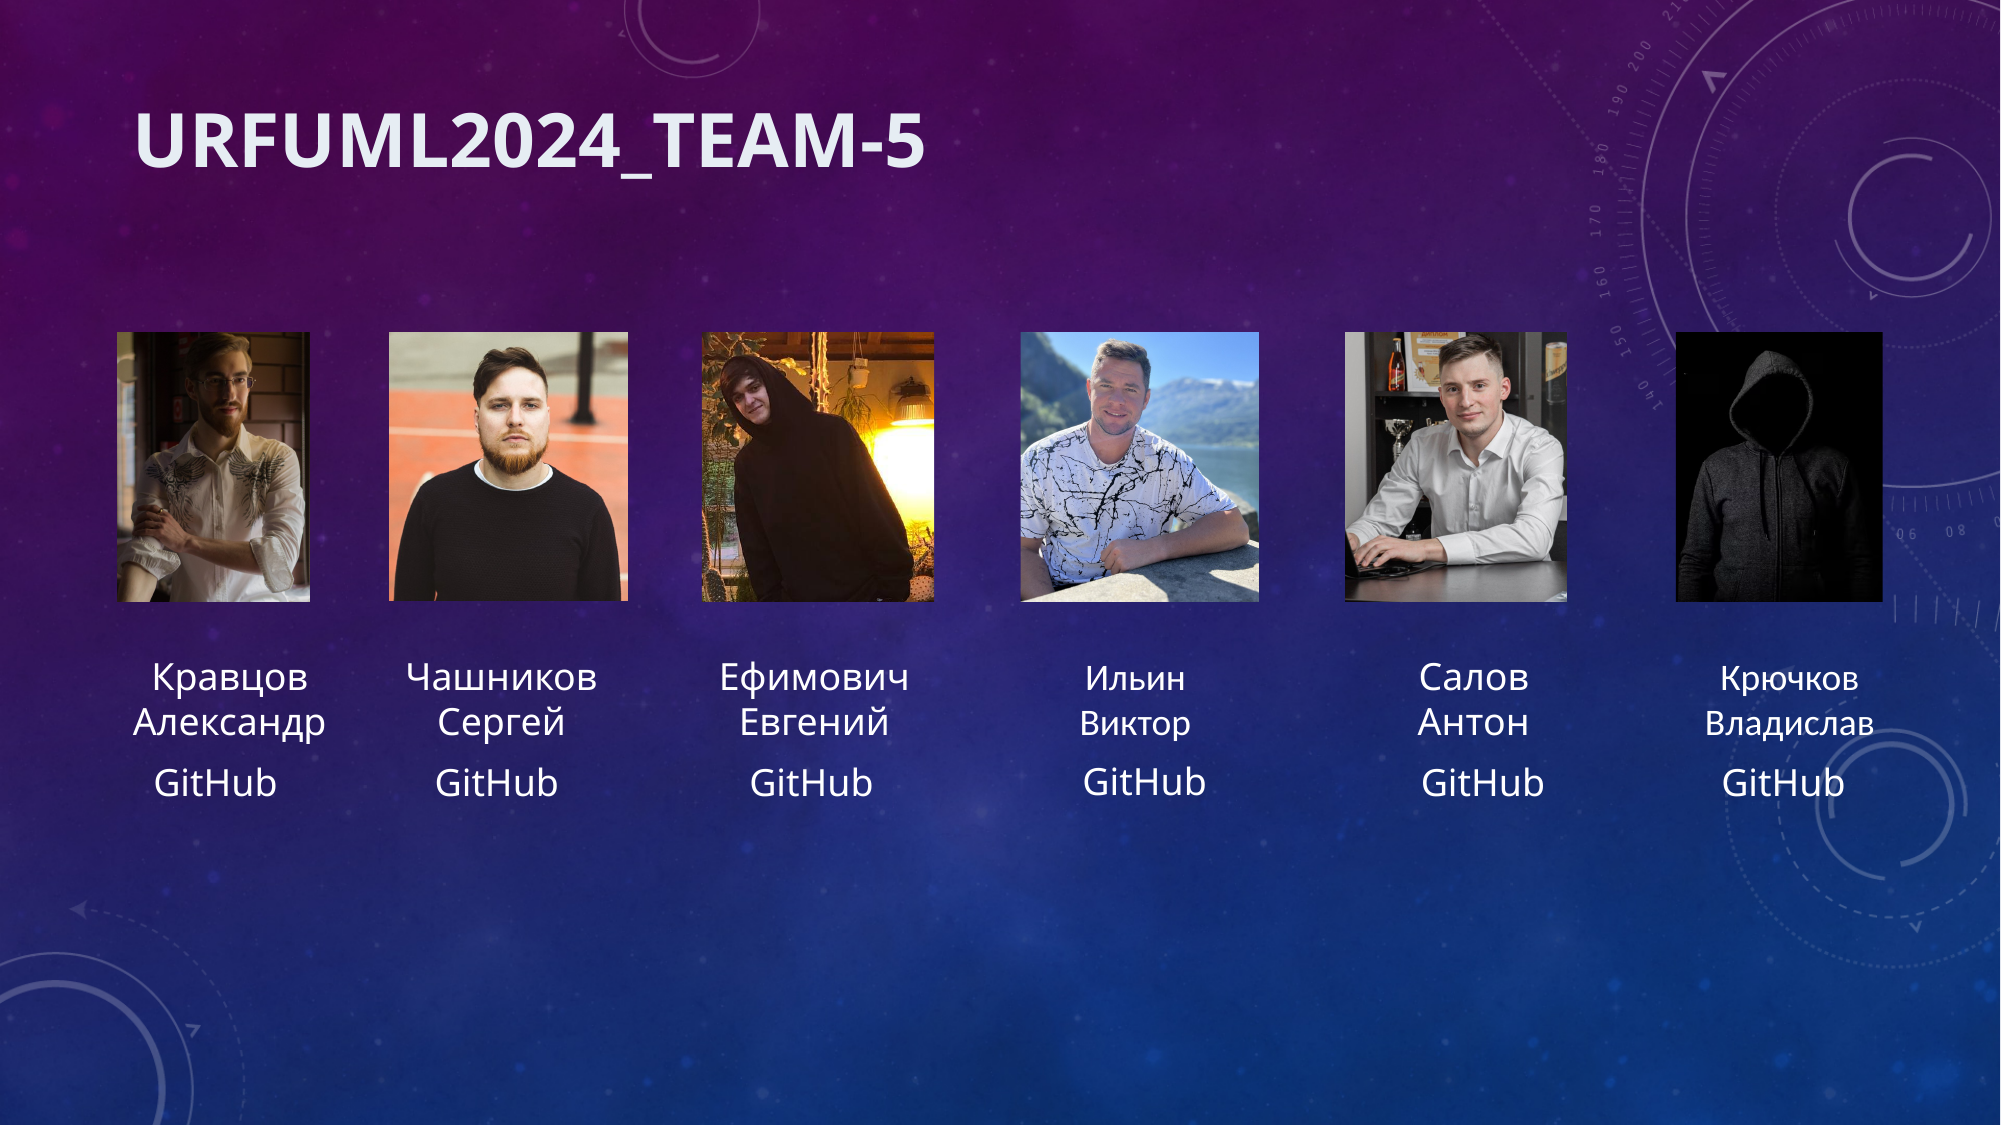

# URFUML2024_Team-5
Кравцов Александр
Чашников Сергей
Ефимович Евгений
Ильин
Виктор
Салов Антон
Крючков Владислав
GitHub
GitHub
GitHub
GitHub
GitHub
GitHub